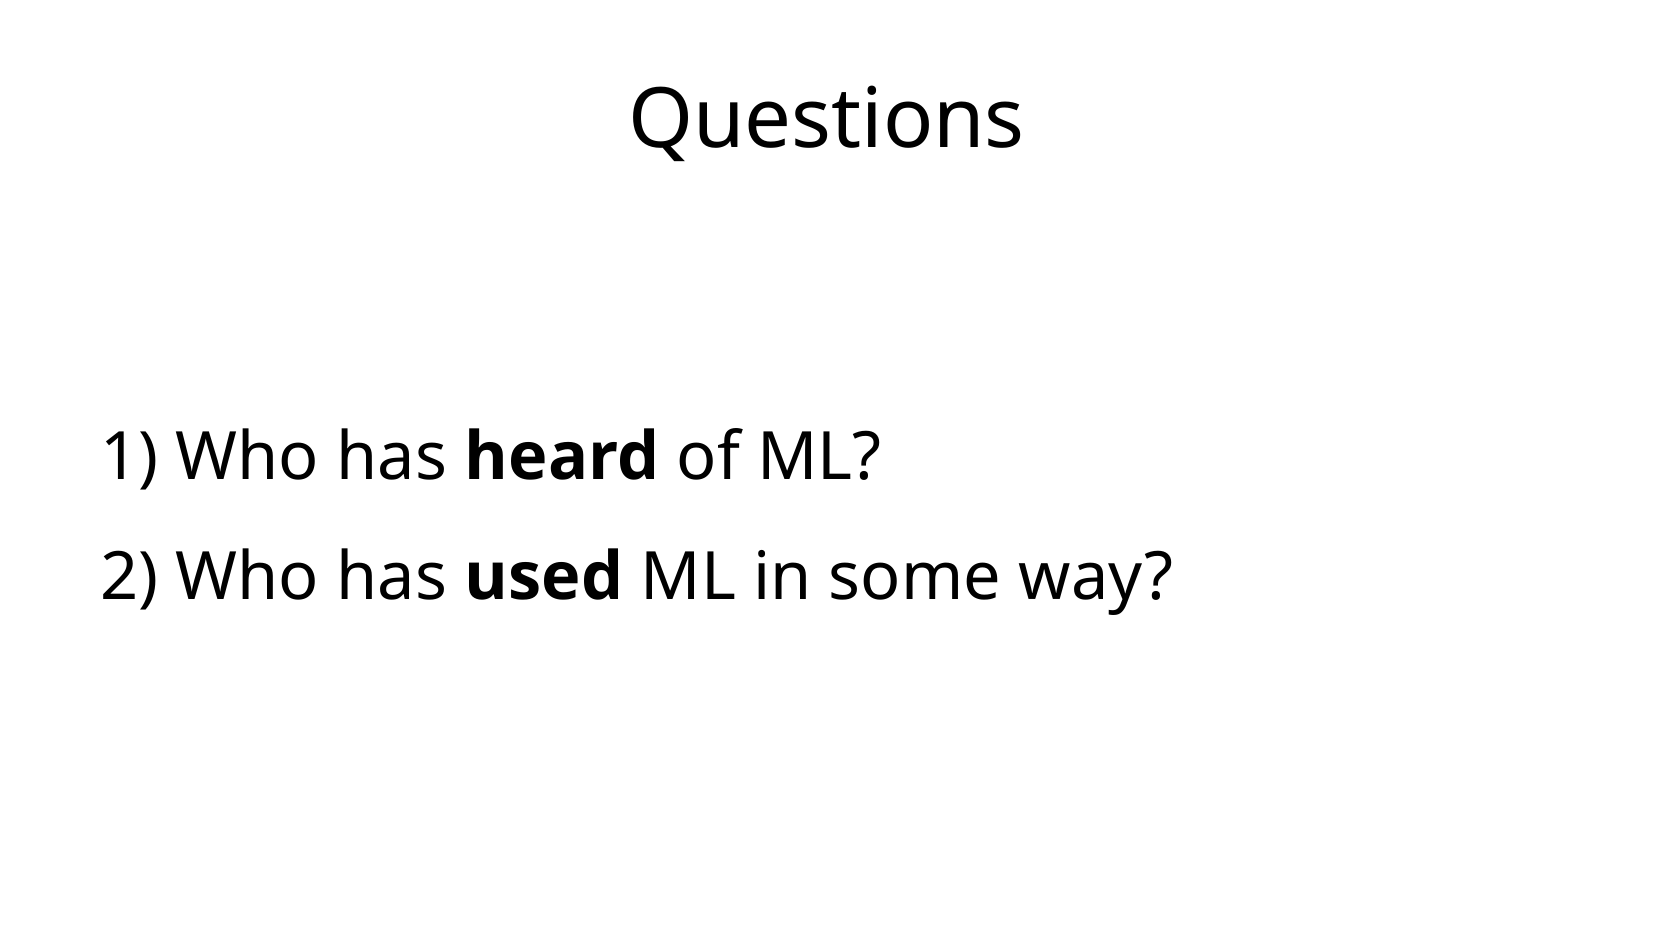

# Questions
 Who has heard of ML?
 Who has used ML in some way?